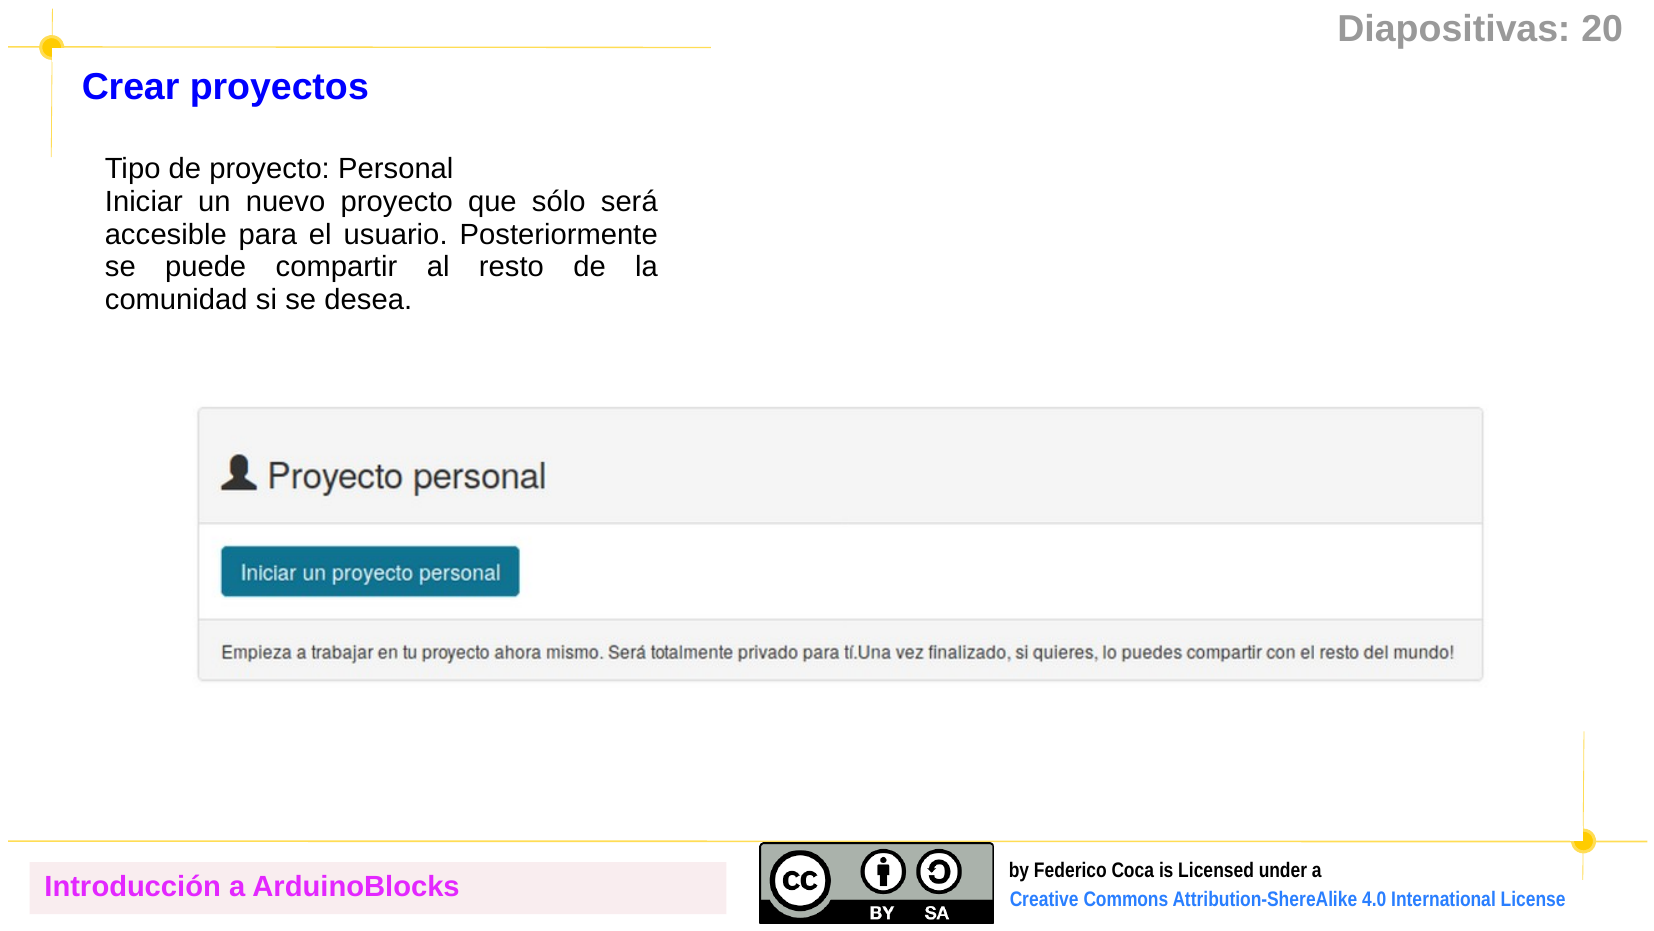

Diapositivas: 20
Crear proyectos
Tipo de proyecto: Personal
Iniciar un nuevo proyecto que sólo será accesible para el usuario. Posteriormente se puede compartir al resto de la comunidad si se desea.
Introducción a ArduinoBlocks